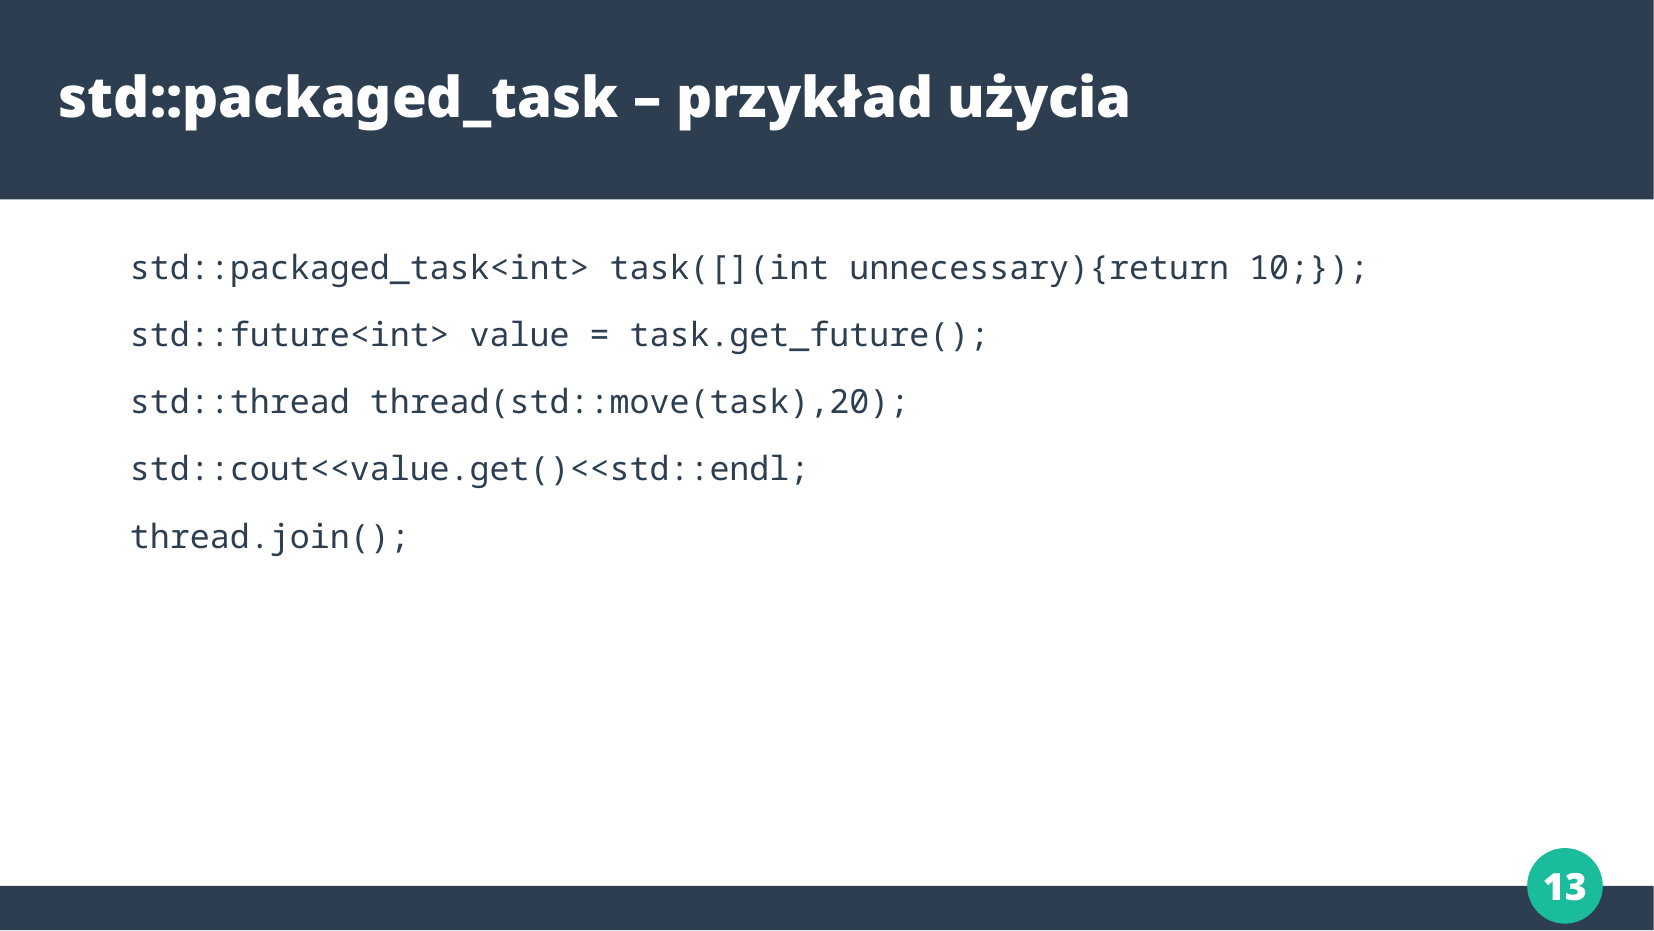

# std::packaged_task – przykład użycia
std::packaged_task<int> task([](int unnecessary){return 10;});
std::future<int> value = task.get_future();
std::thread thread(std::move(task),20);
std::cout<<value.get()<<std::endl;
thread.join();